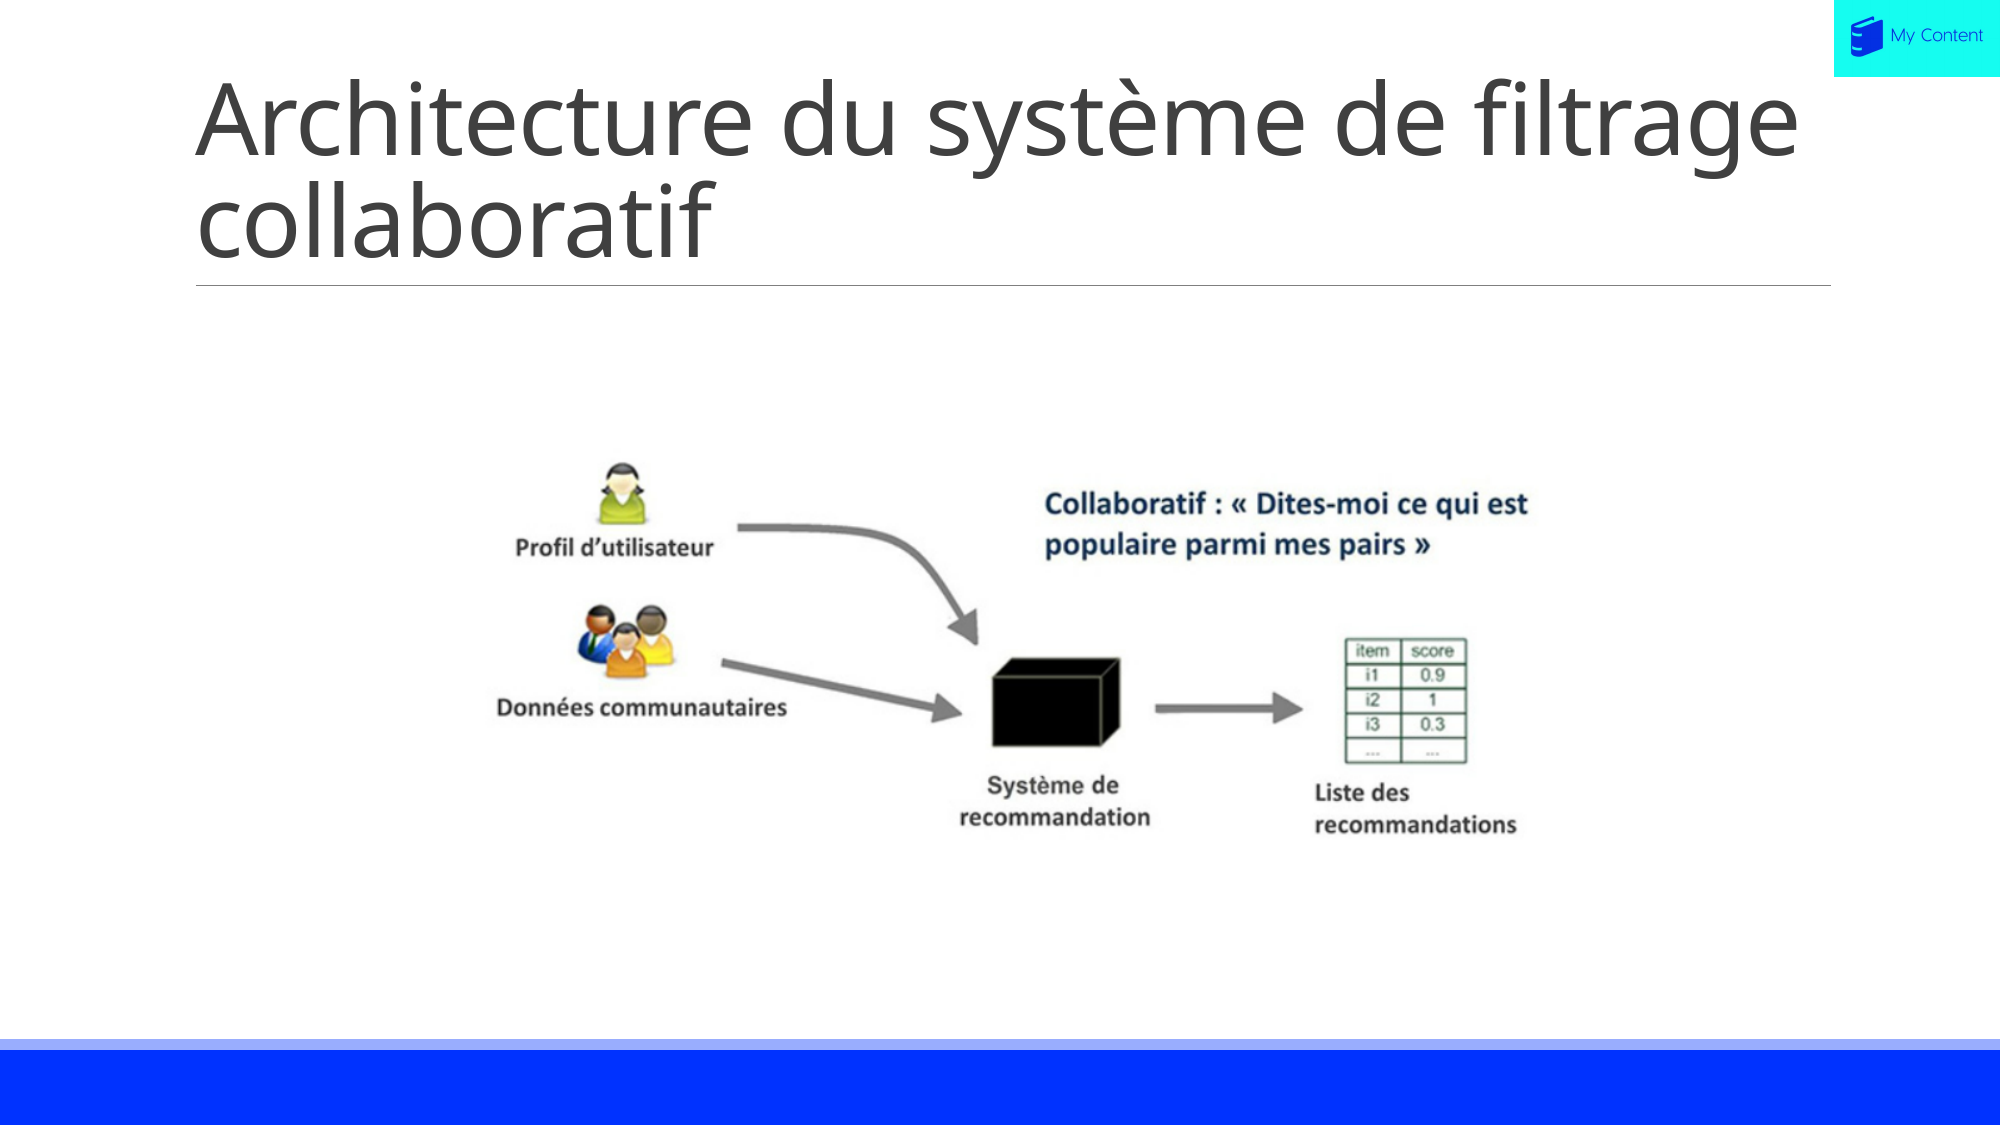

# Architecture du système de filtrage collaboratif